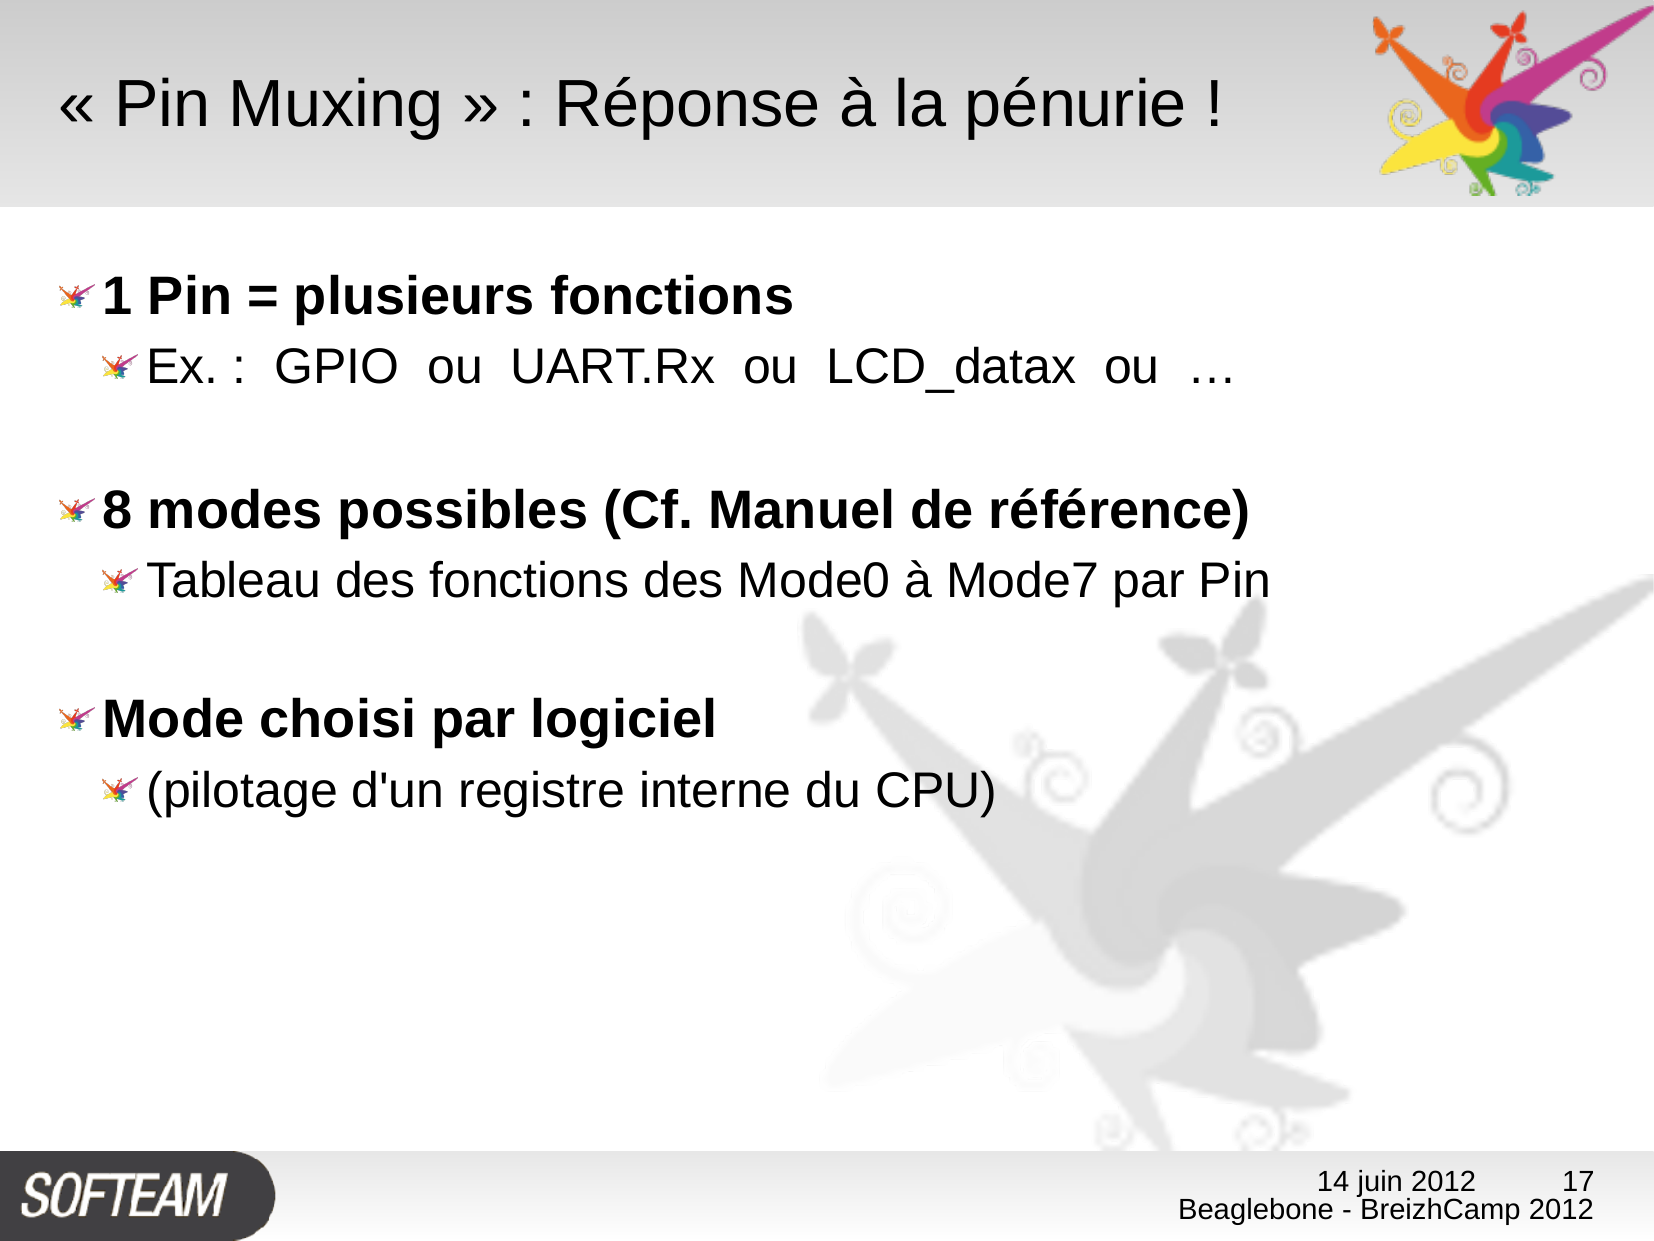

# « Pin Muxing » : Réponse à la pénurie !
1 Pin = plusieurs fonctions
Ex. : GPIO ou UART.Rx ou LCD_datax ou …
8 modes possibles (Cf. Manuel de référence)
Tableau des fonctions des Mode0 à Mode7 par Pin
Mode choisi par logiciel
(pilotage d'un registre interne du CPU)
14 juin 2012
17
Beaglebone - BreizhCamp 2012